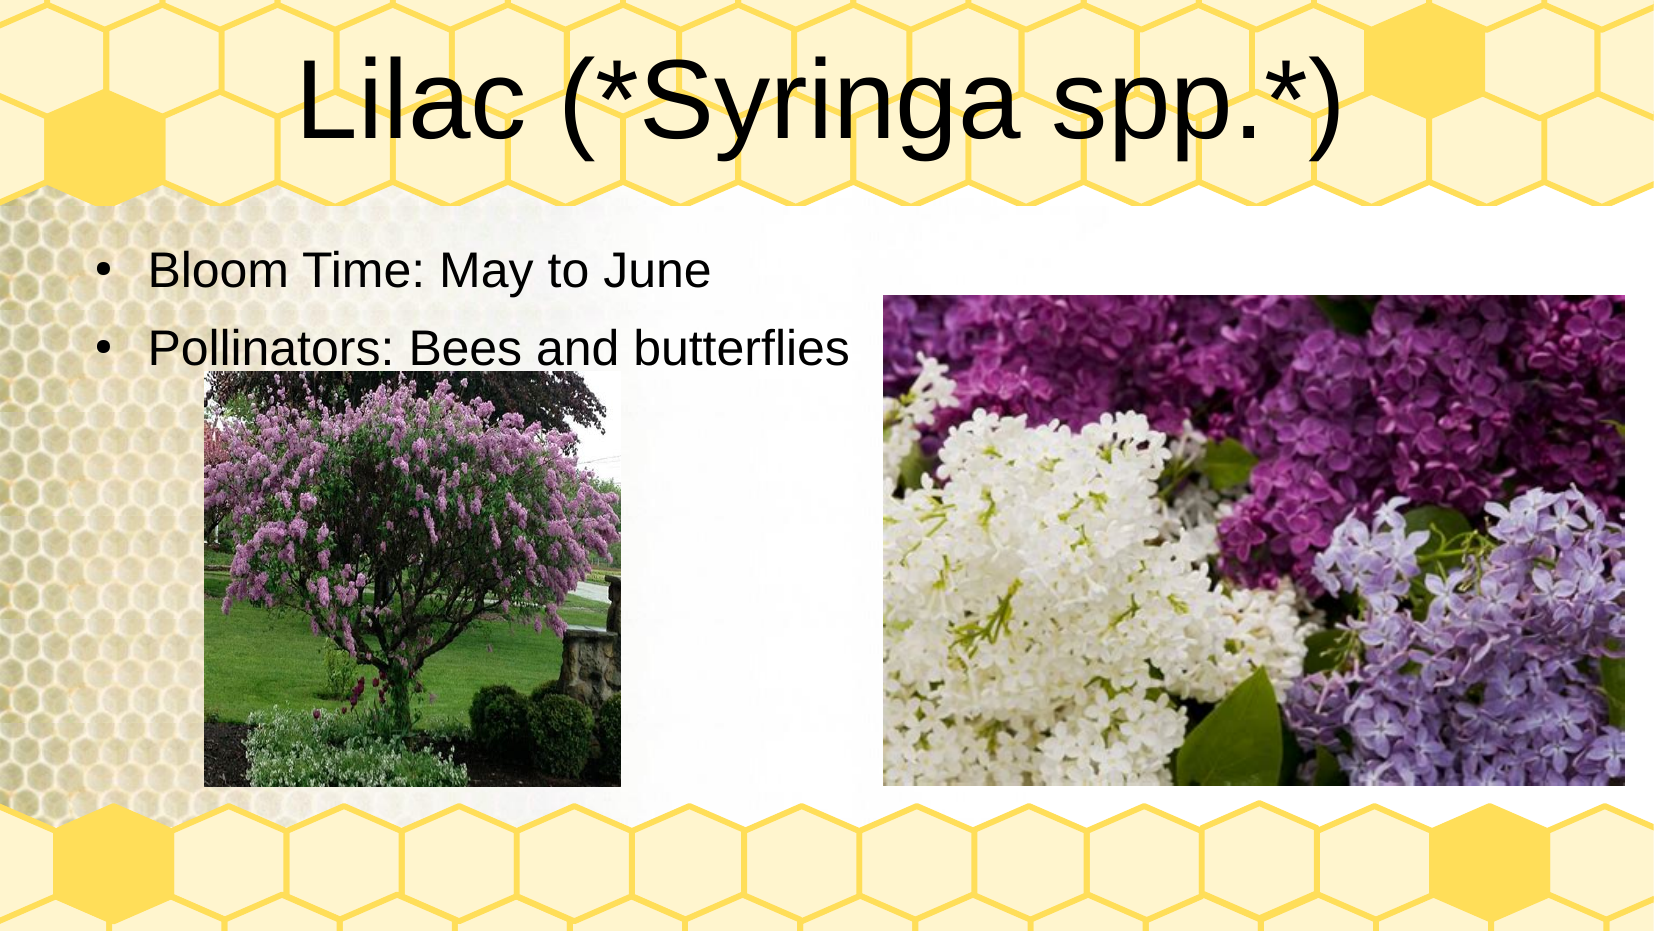

# Lilac (*Syringa spp.*)
Bloom Time: May to June
Pollinators: Bees and butterflies